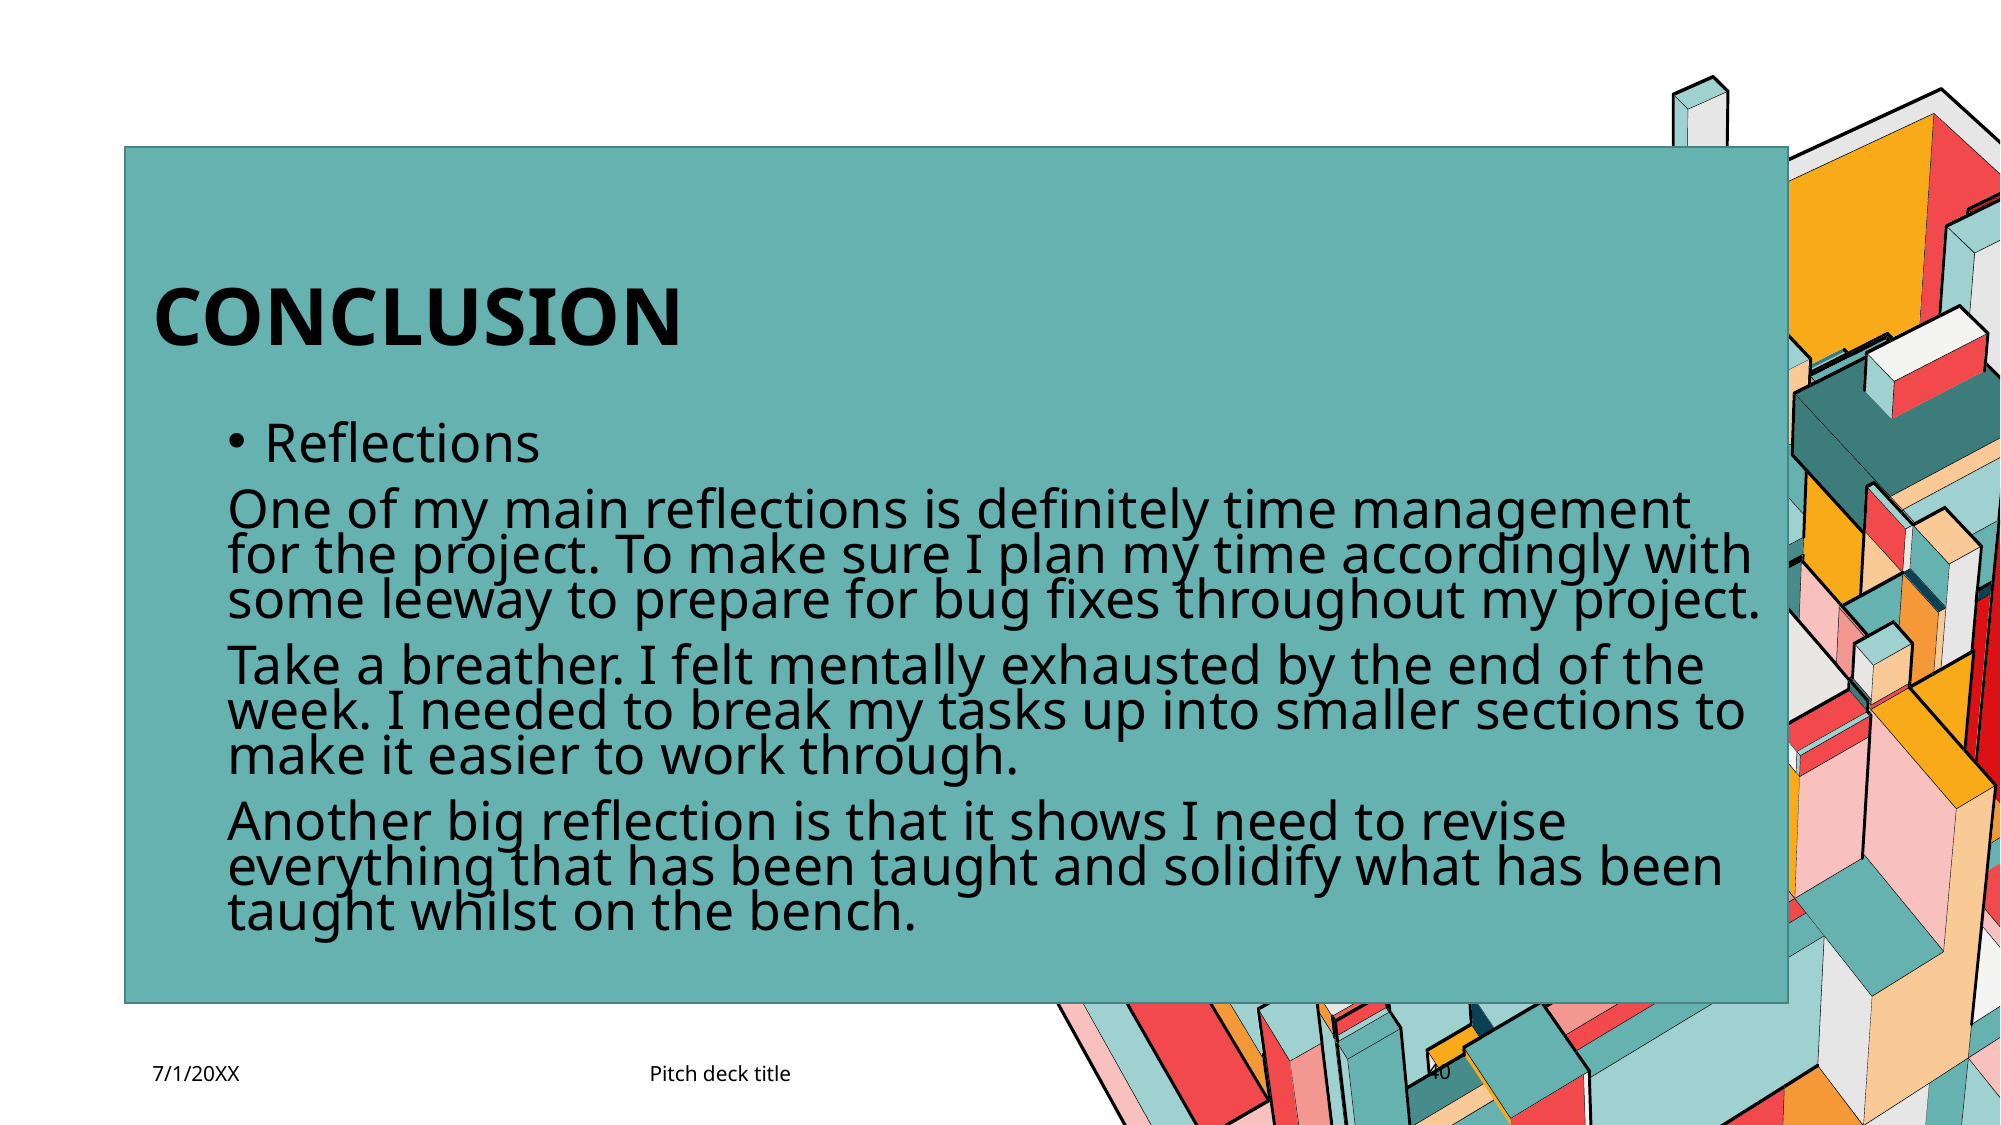

# Conclusion
Reflections
One of my main reflections is definitely time management for the project. To make sure I plan my time accordingly with some leeway to prepare for bug fixes throughout my project.
Take a breather. I felt mentally exhausted by the end of the week. I needed to break my tasks up into smaller sections to make it easier to work through.
Another big reflection is that it shows I need to revise everything that has been taught and solidify what has been taught whilst on the bench.
7/1/20XX
Pitch deck title